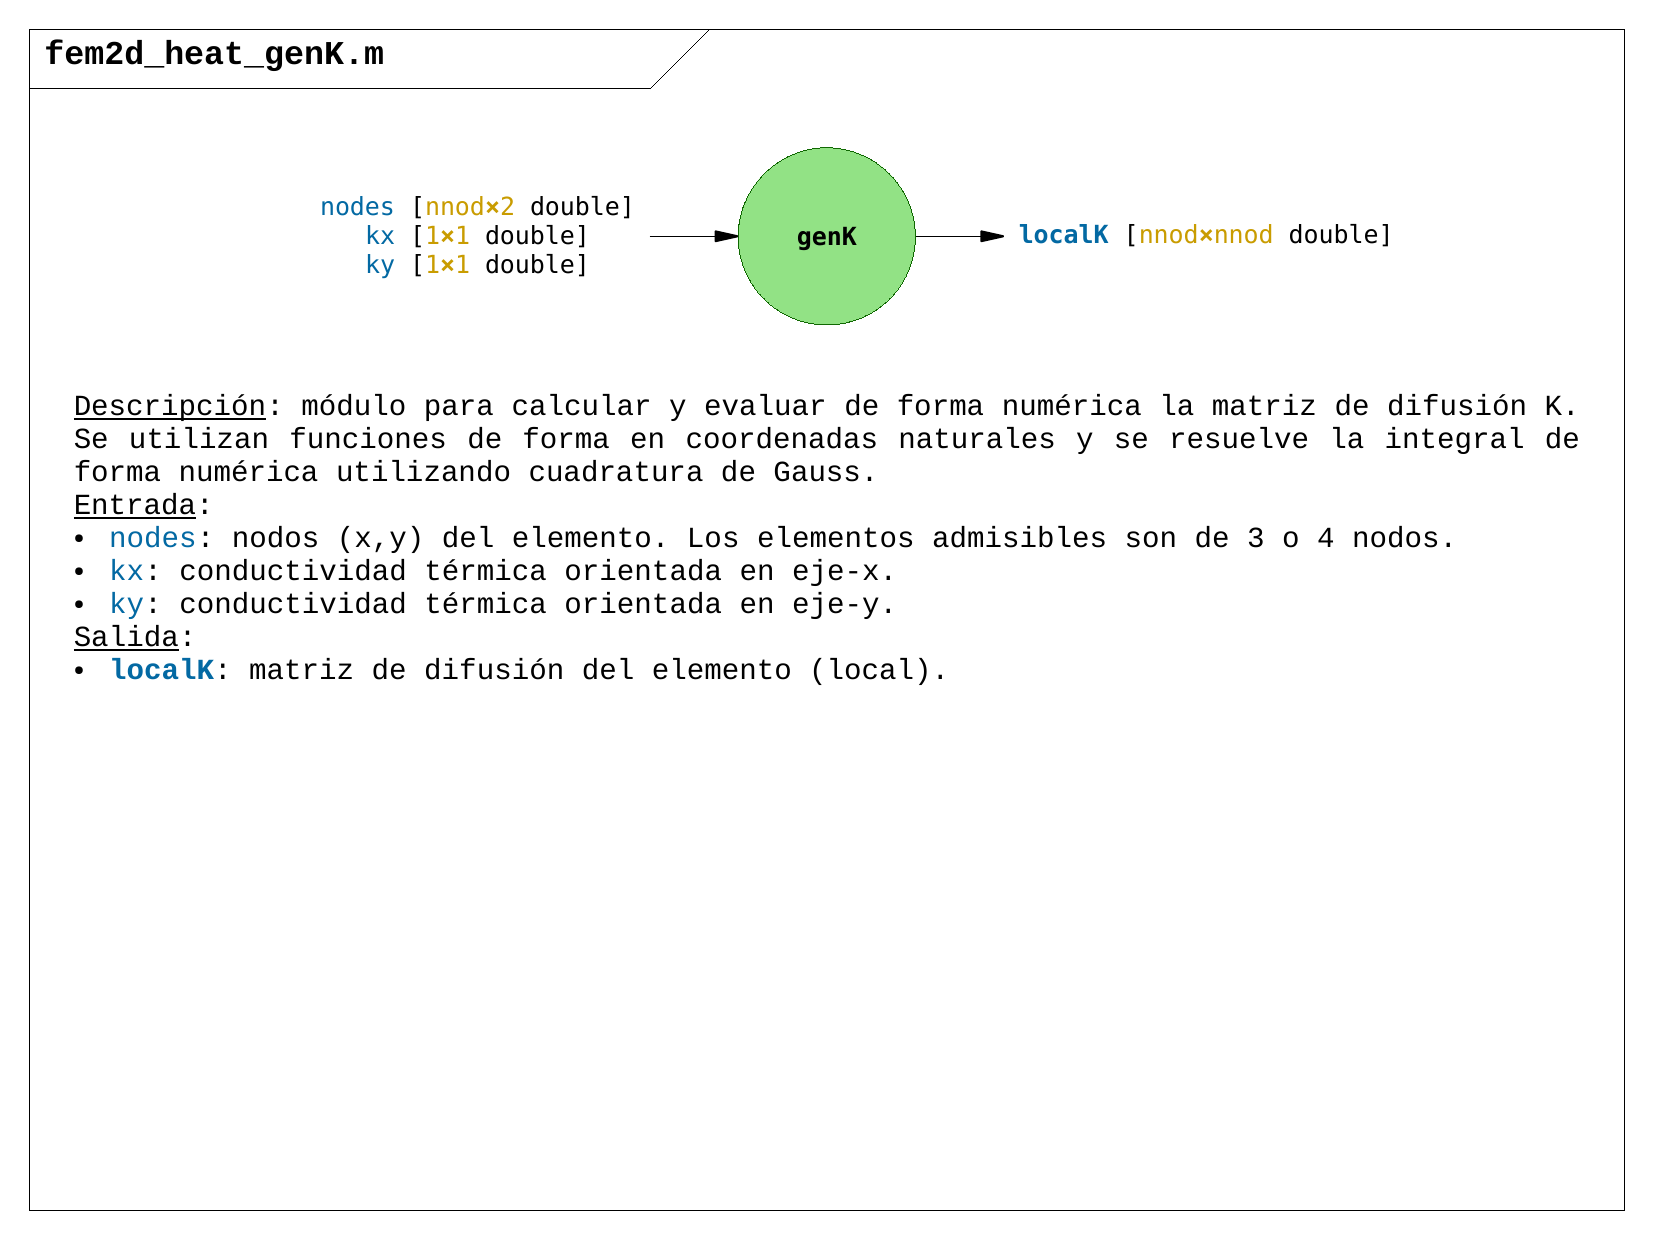

fem2d_heat_genK.m
genK
nodes [nnod×2 double]
kx [1×1 double]
ky [1×1 double]
localK [nnod×nnod double]
Descripción: módulo para calcular y evaluar de forma numérica la matriz de difusión K. Se utilizan funciones de forma en coordenadas naturales y se resuelve la integral de forma numérica utilizando cuadratura de Gauss.
Entrada:
nodes: nodos (x,y) del elemento. Los elementos admisibles son de 3 o 4 nodos.
kx: conductividad térmica orientada en eje-x.
ky: conductividad térmica orientada en eje-y.
Salida:
localK: matriz de difusión del elemento (local).